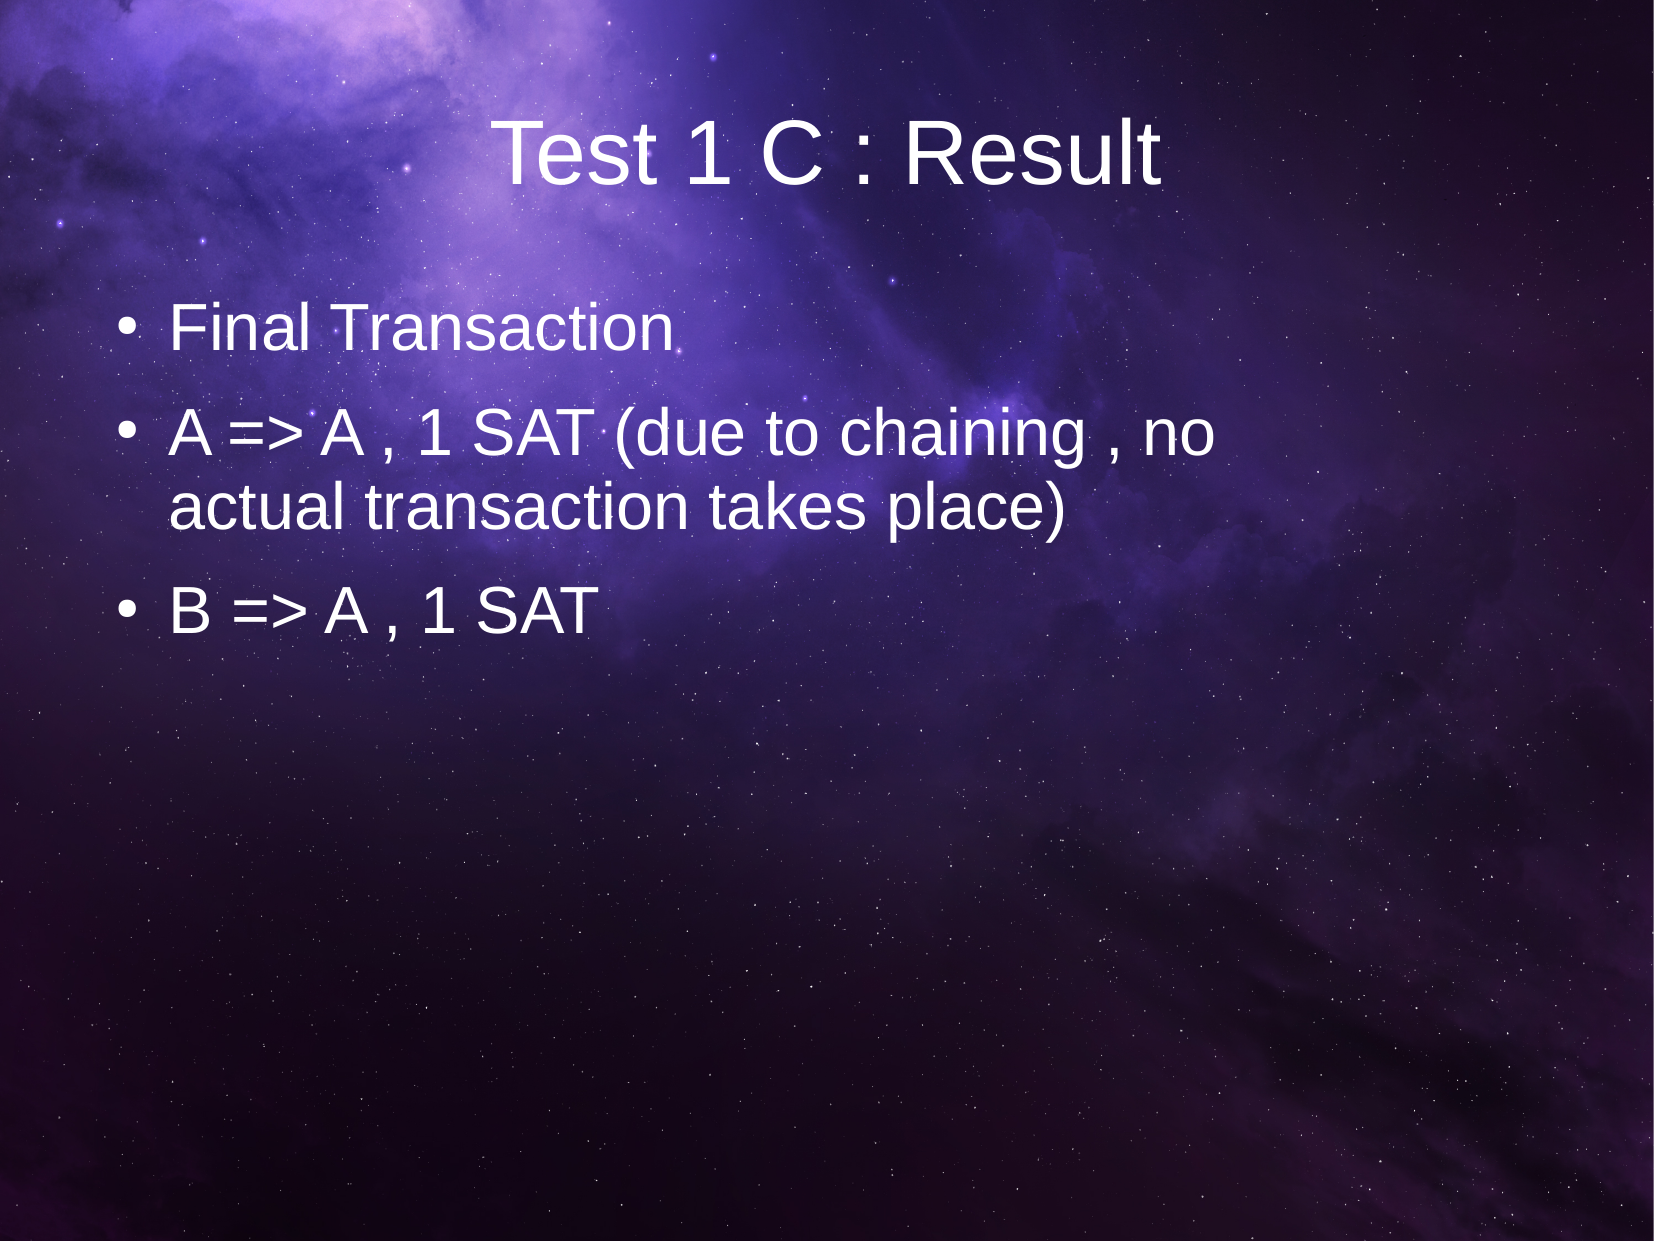

# Test 1 C : Result
Final Transaction
A => A , 1 SAT (due to chaining , no actual transaction takes place)
B => A , 1 SAT